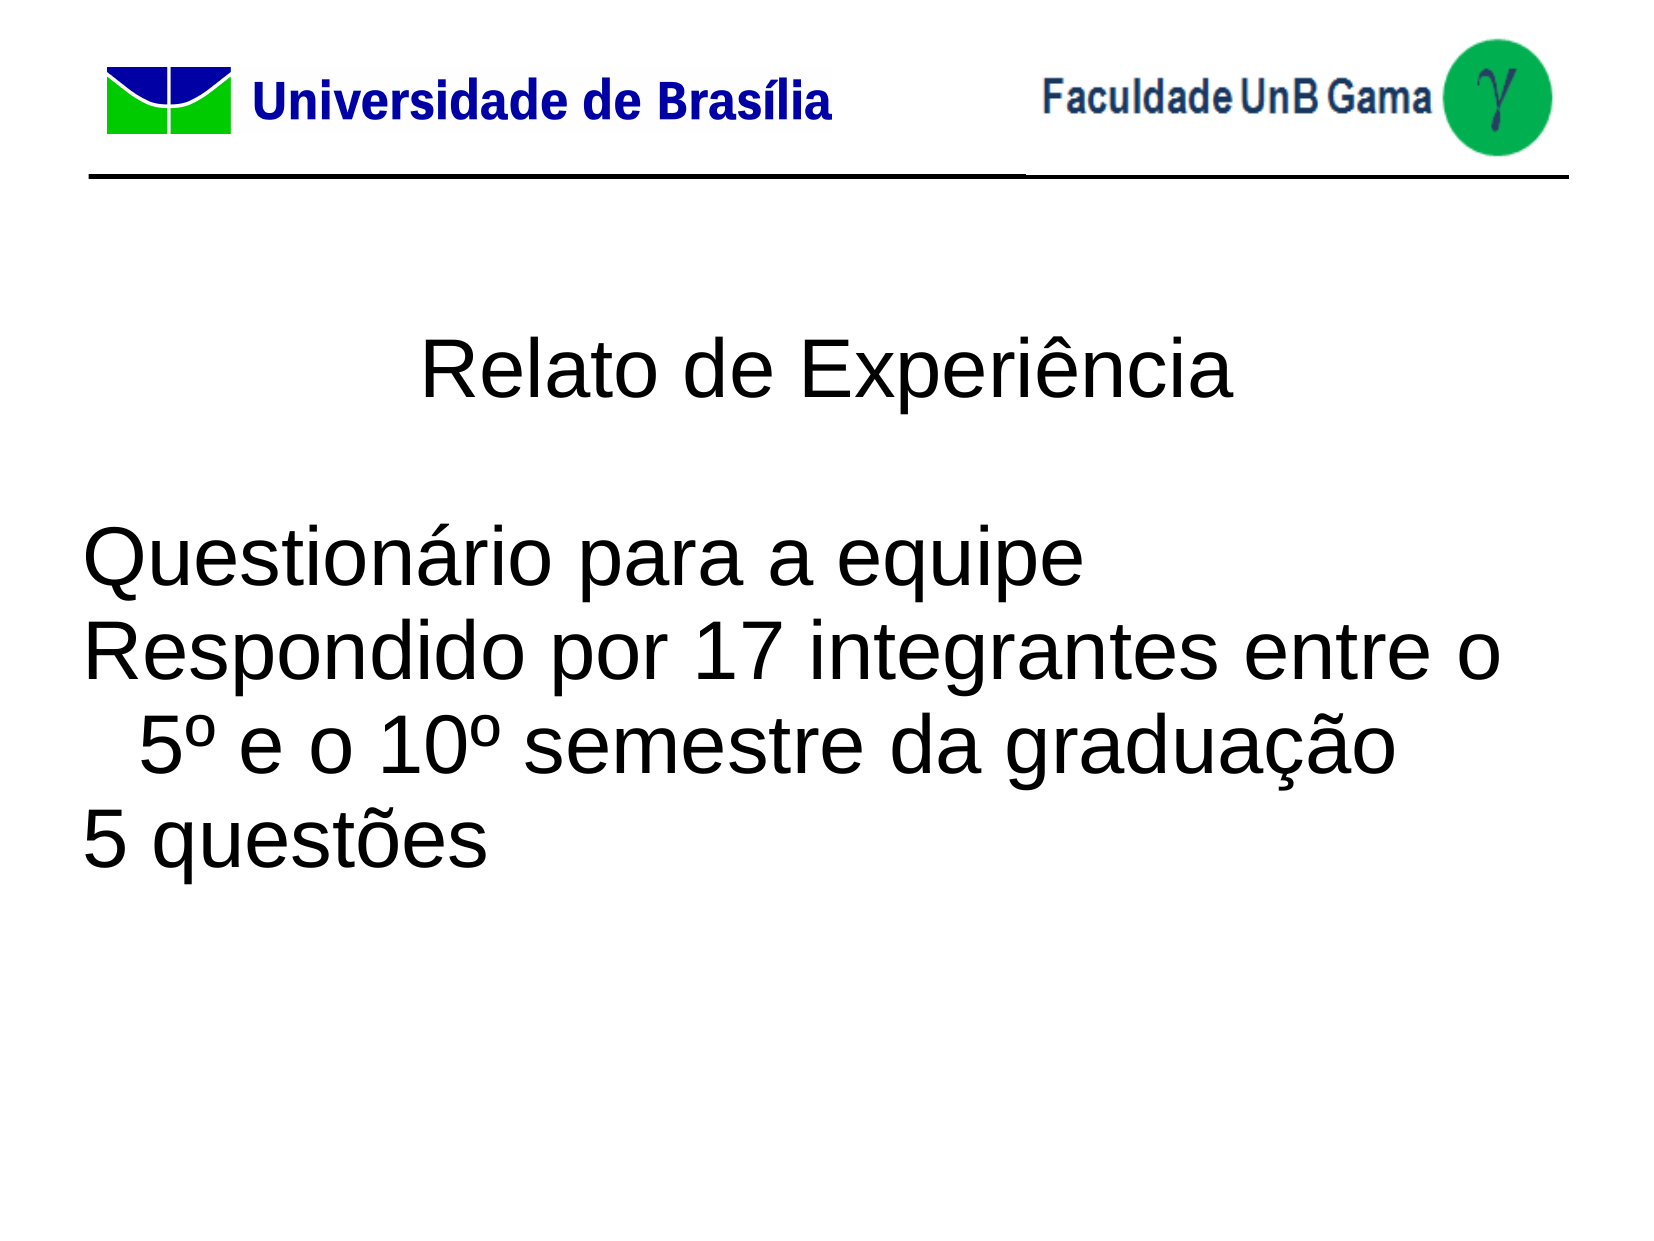

#
Relato de Experiência
Questionário para a equipe
Respondido por 17 integrantes entre o 5º e o 10º semestre da graduação
5 questões